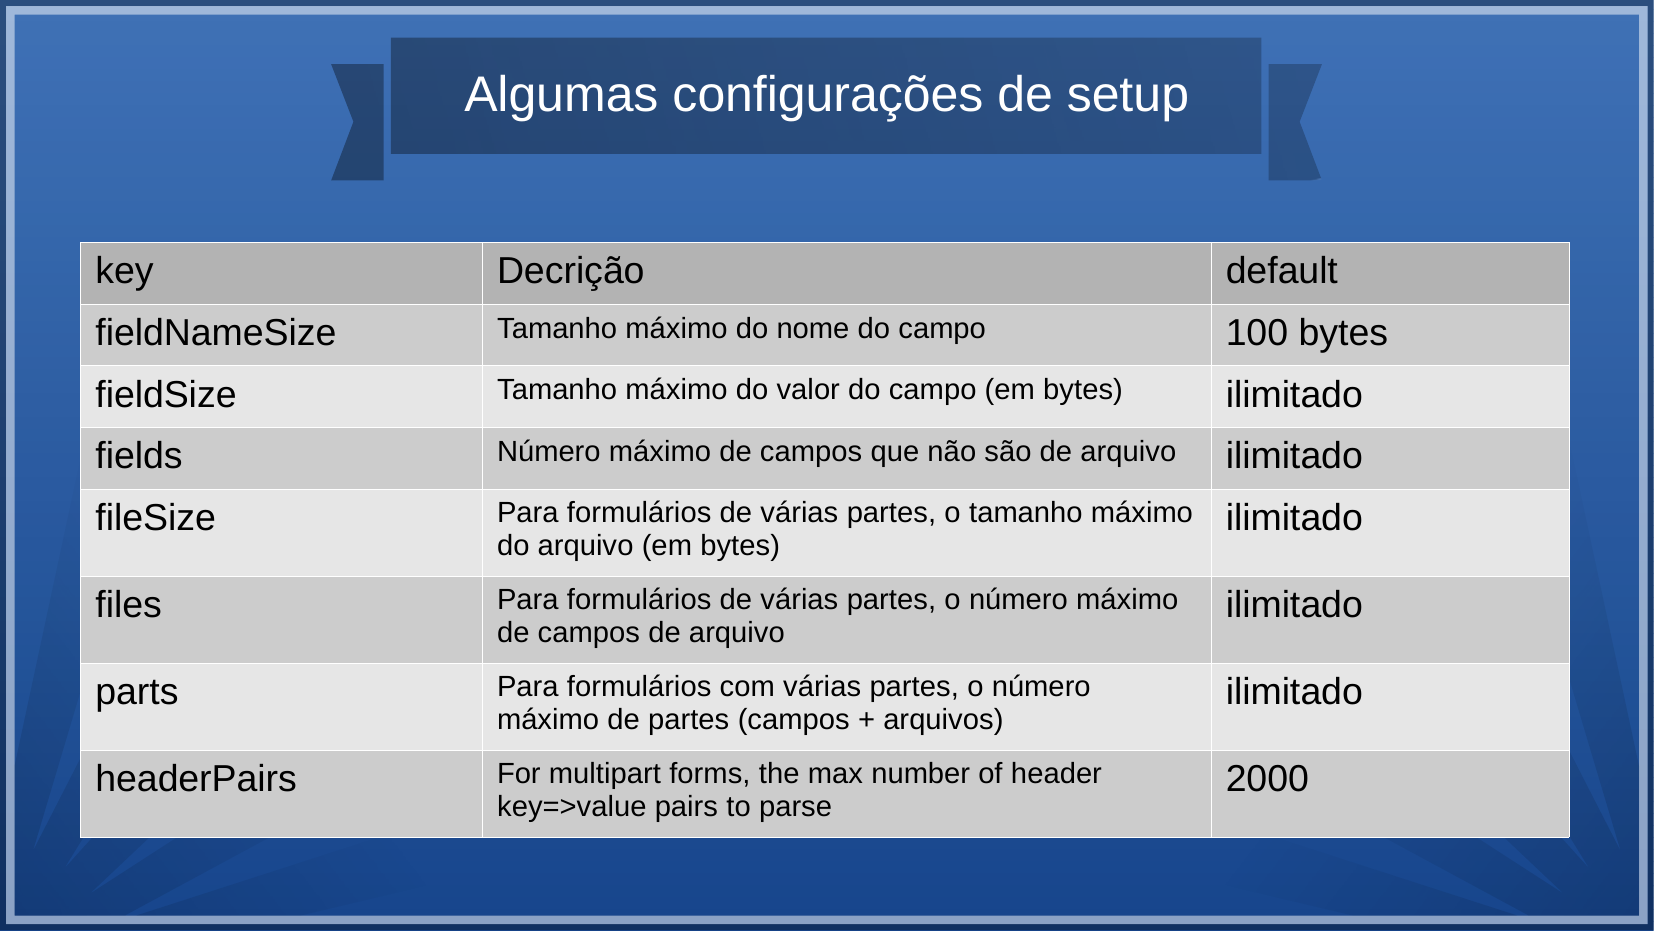

# Algumas configurações de setup
| key | Decrição | default |
| --- | --- | --- |
| fieldNameSize | Tamanho máximo do nome do campo | 100 bytes |
| fieldSize | Tamanho máximo do valor do campo (em bytes) | ilimitado |
| fields | Número máximo de campos que não são de arquivo | ilimitado |
| fileSize | Para formulários de várias partes, o tamanho máximo do arquivo (em bytes) | ilimitado |
| files | Para formulários de várias partes, o número máximo de campos de arquivo | ilimitado |
| parts | Para formulários com várias partes, o número máximo de partes (campos + arquivos) | ilimitado |
| headerPairs | For multipart forms, the max number of header key=>value pairs to parse | 2000 |